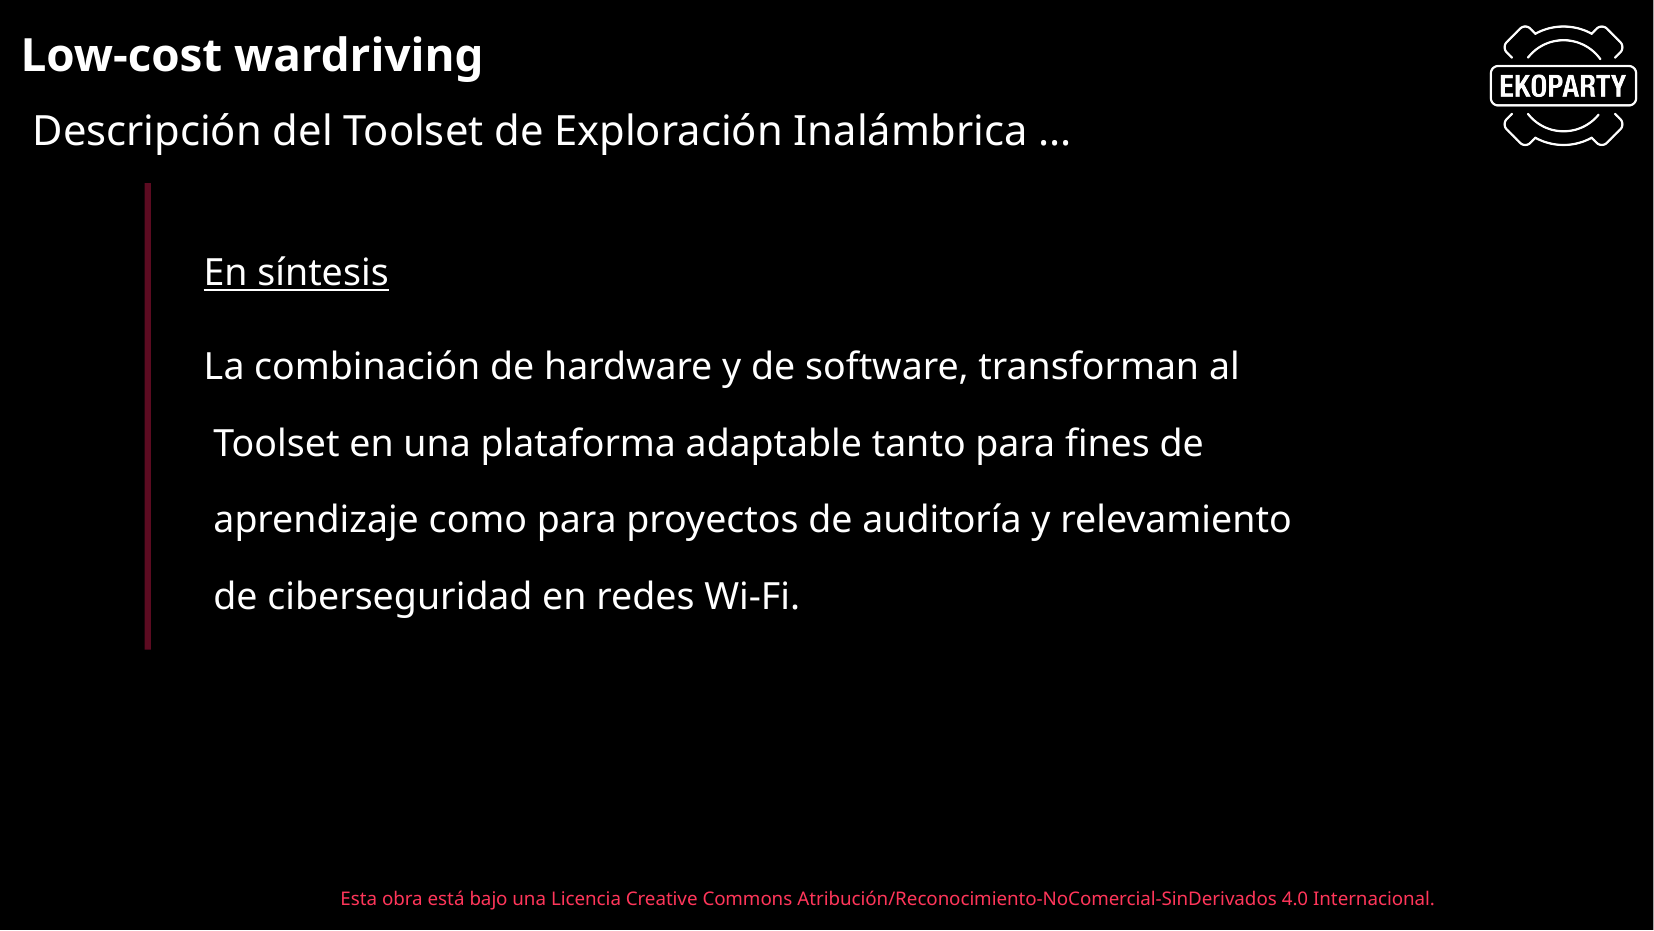

Low-cost wardriving
Descripción del Toolset de Exploración Inalámbrica ...
En síntesis
La combinación de hardware y de software, transforman al
 Toolset en una plataforma adaptable tanto para fines de
 aprendizaje como para proyectos de auditoría y relevamiento
 de ciberseguridad en redes Wi-Fi.
Sub-Área: Teoría de la computación
Esta obra está bajo una Licencia Creative Commons Atribución/Reconocimiento-NoComercial-SinDerivados 4.0 Internacional.